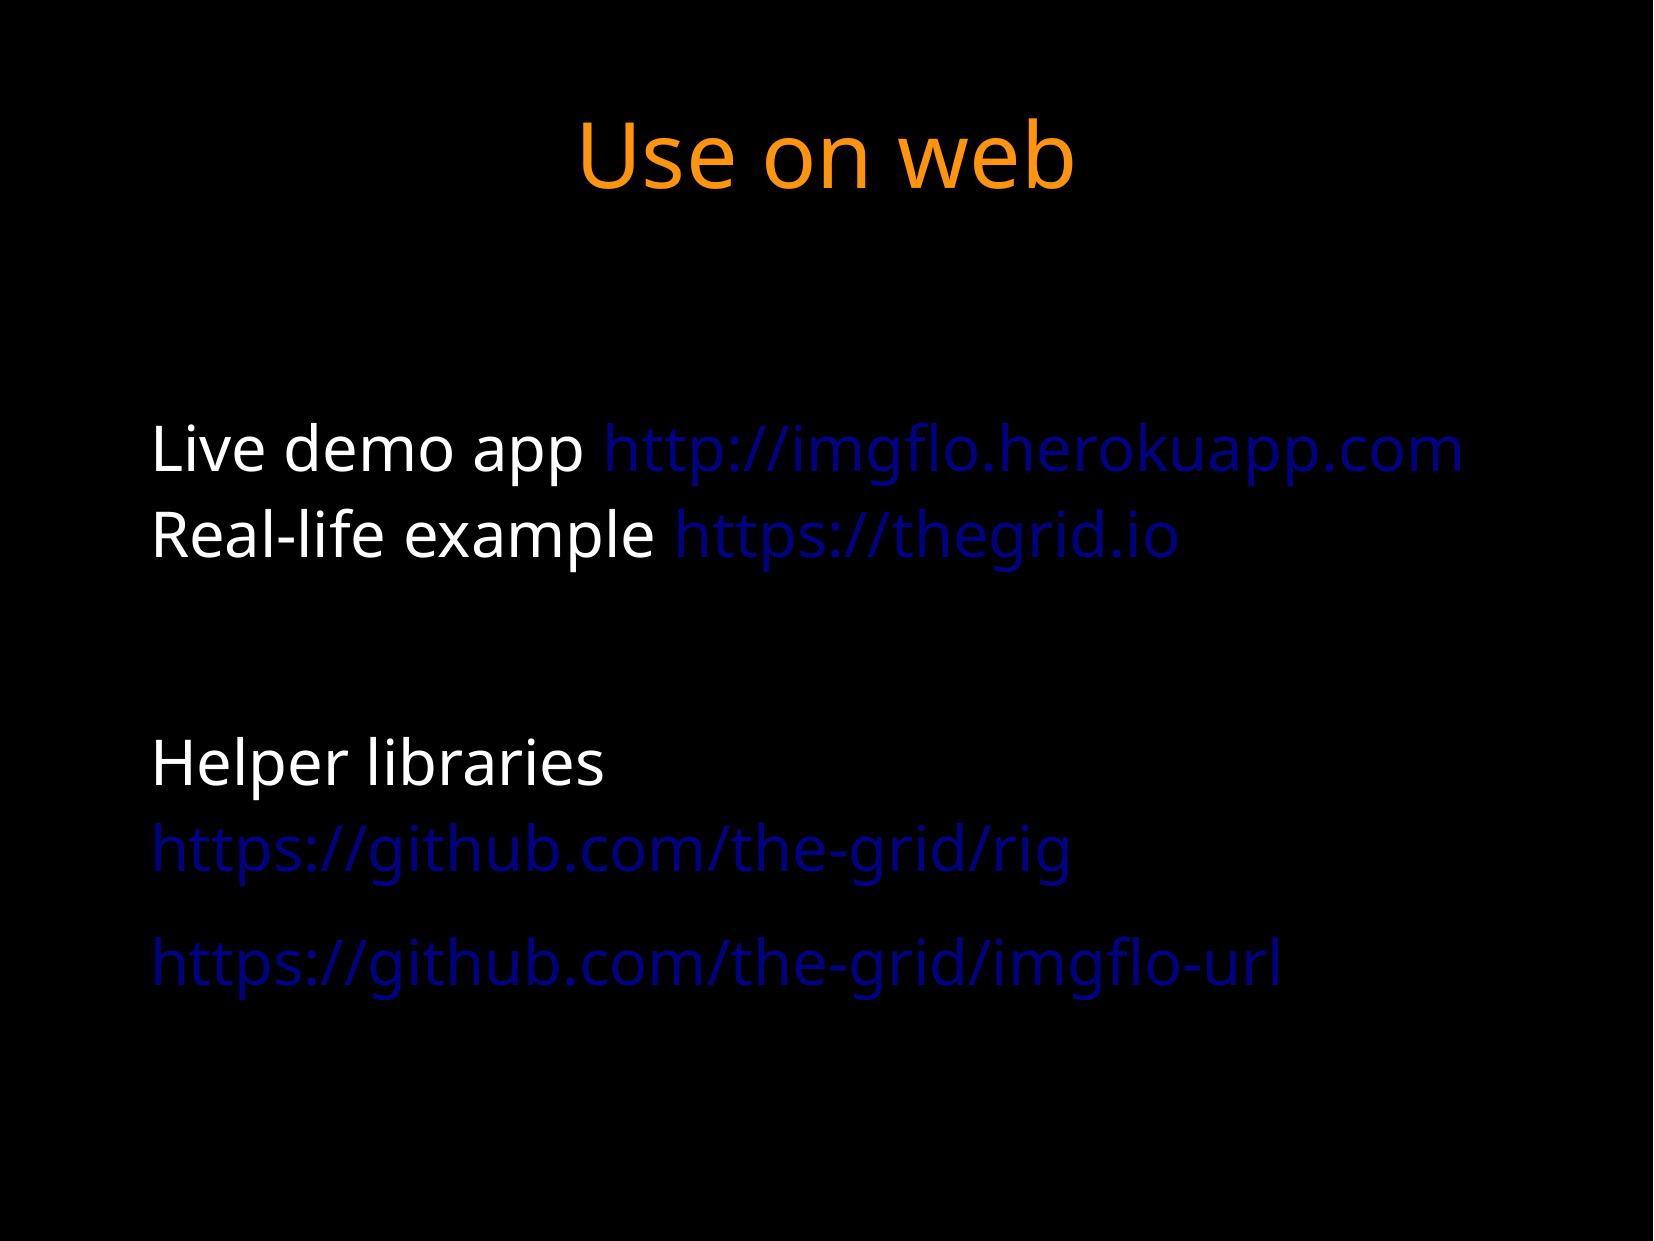

# Use on web
Live demo app http://imgflo.herokuapp.com
Real-life example https://thegrid.io
Helper libraries
https://github.com/the-grid/rig
https://github.com/the-grid/imgflo-url